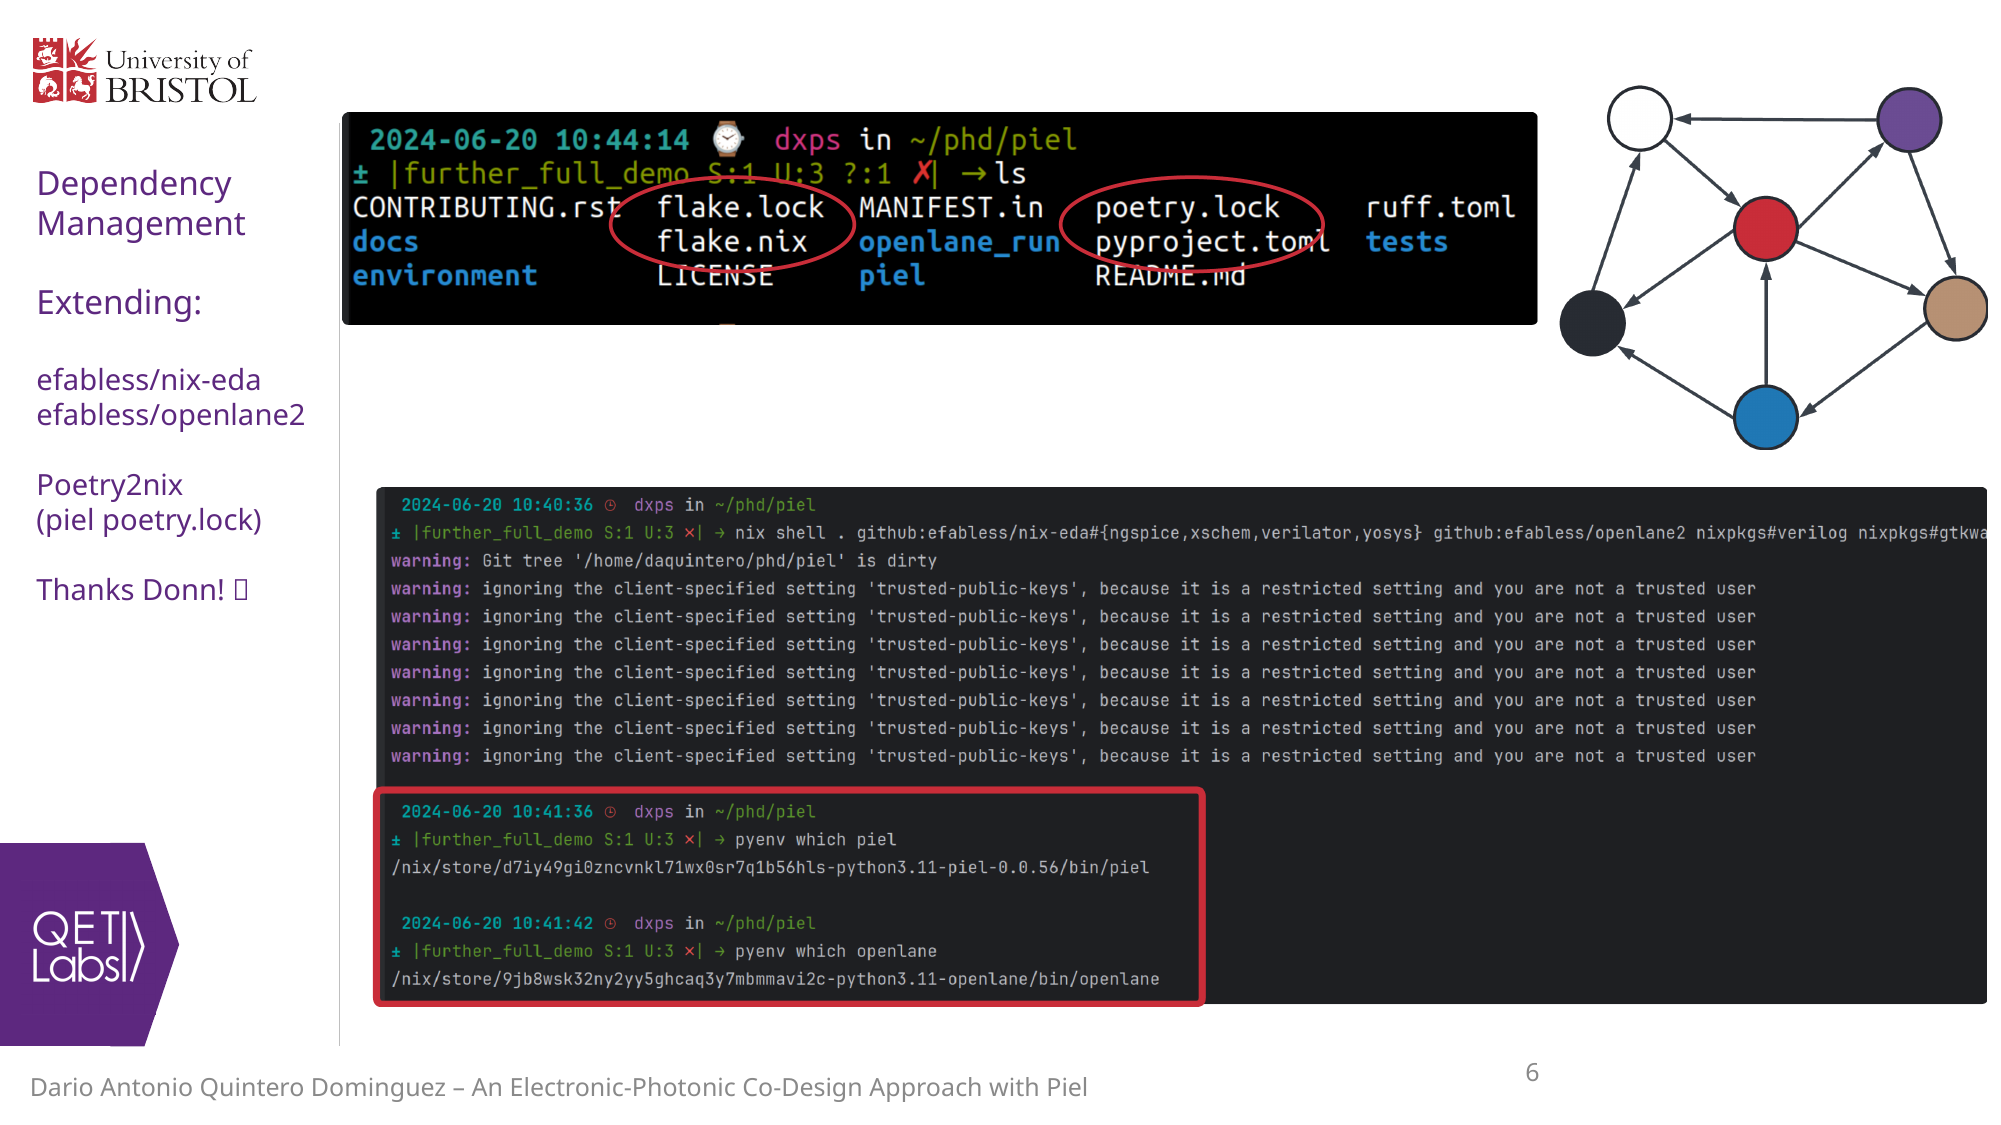

Dependency Management
Extending:
efabless/nix-eda
efabless/openlane2
Poetry2nix
(piel poetry.lock)
Thanks Donn! 🙌
Dario Antonio Quintero Dominguez – An Electronic-Photonic Co-Design Approach with Piel